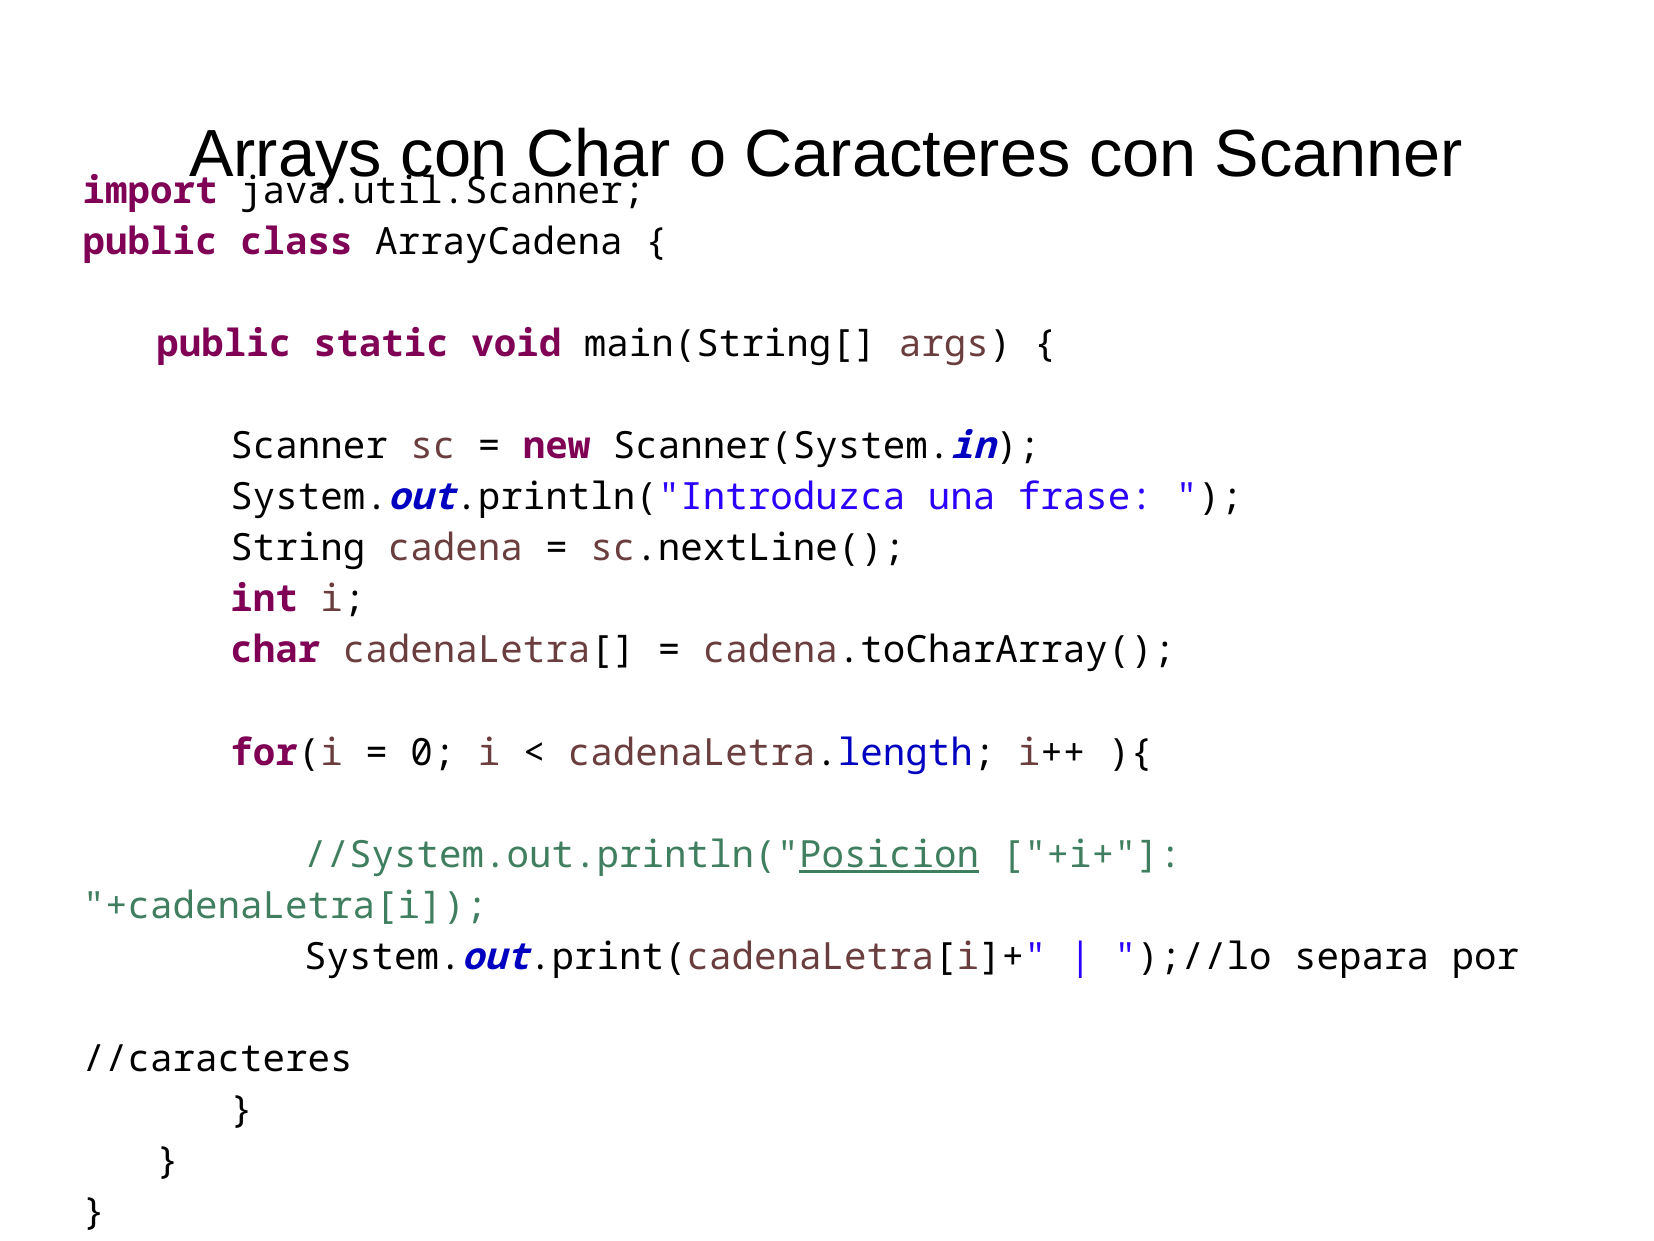

# Arrays con Char o Caracteres con Scanner
import java.util.Scanner;
public class ArrayCadena {
	public static void main(String[] args) {
		Scanner sc = new Scanner(System.in);
		System.out.println("Introduzca una frase: ");
		String cadena = sc.nextLine();
		int i;
		char cadenaLetra[] = cadena.toCharArray();
		for(i = 0; i < cadenaLetra.length; i++ ){
			//System.out.println("Posicion ["+i+"]: "+cadenaLetra[i]);
			System.out.print(cadenaLetra[i]+" | ");//lo separa por 		 //caracteres
		}
	}
}